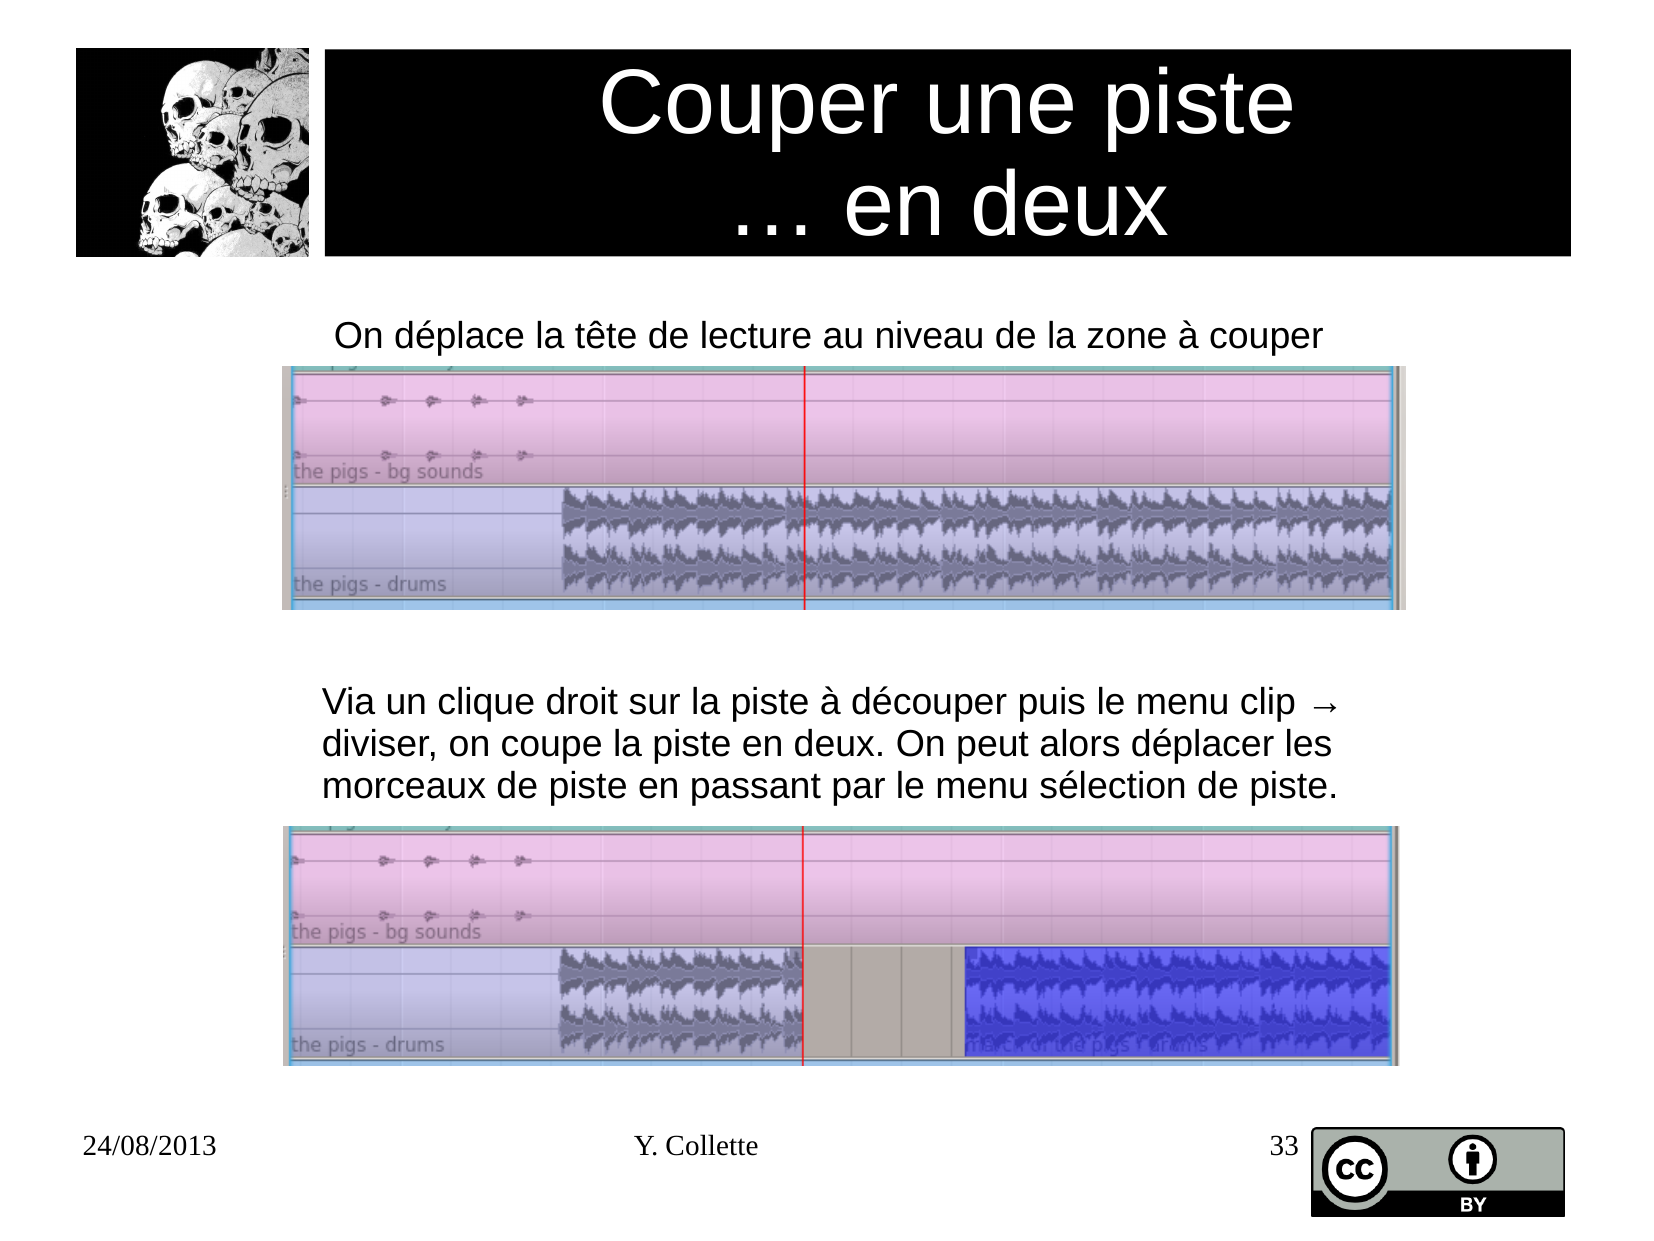

# Couper une piste … en deux
On déplace la tête de lecture au niveau de la zone à couper
Via un clique droit sur la piste à découper puis le menu clip → diviser, on coupe la piste en deux. On peut alors déplacer les morceaux de piste en passant par le menu sélection de piste.
Y. Collette
33